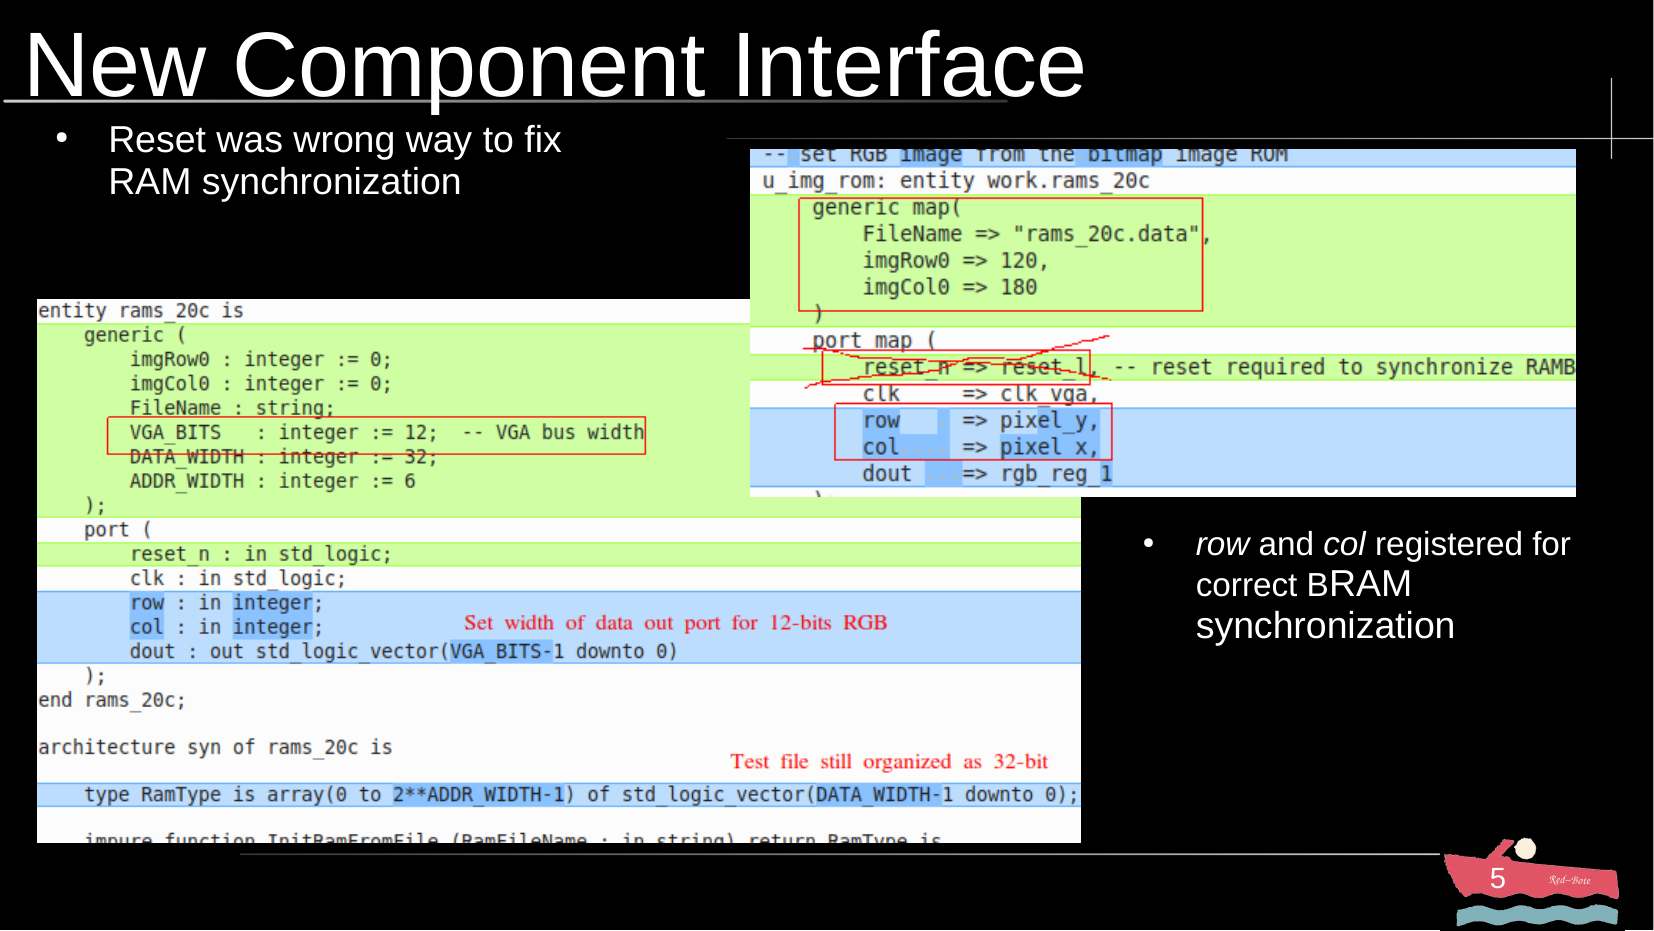

# New Component Interface
Reset was wrong way to fix RAM synchronization
row and col registered for correct BRAM synchronization
5